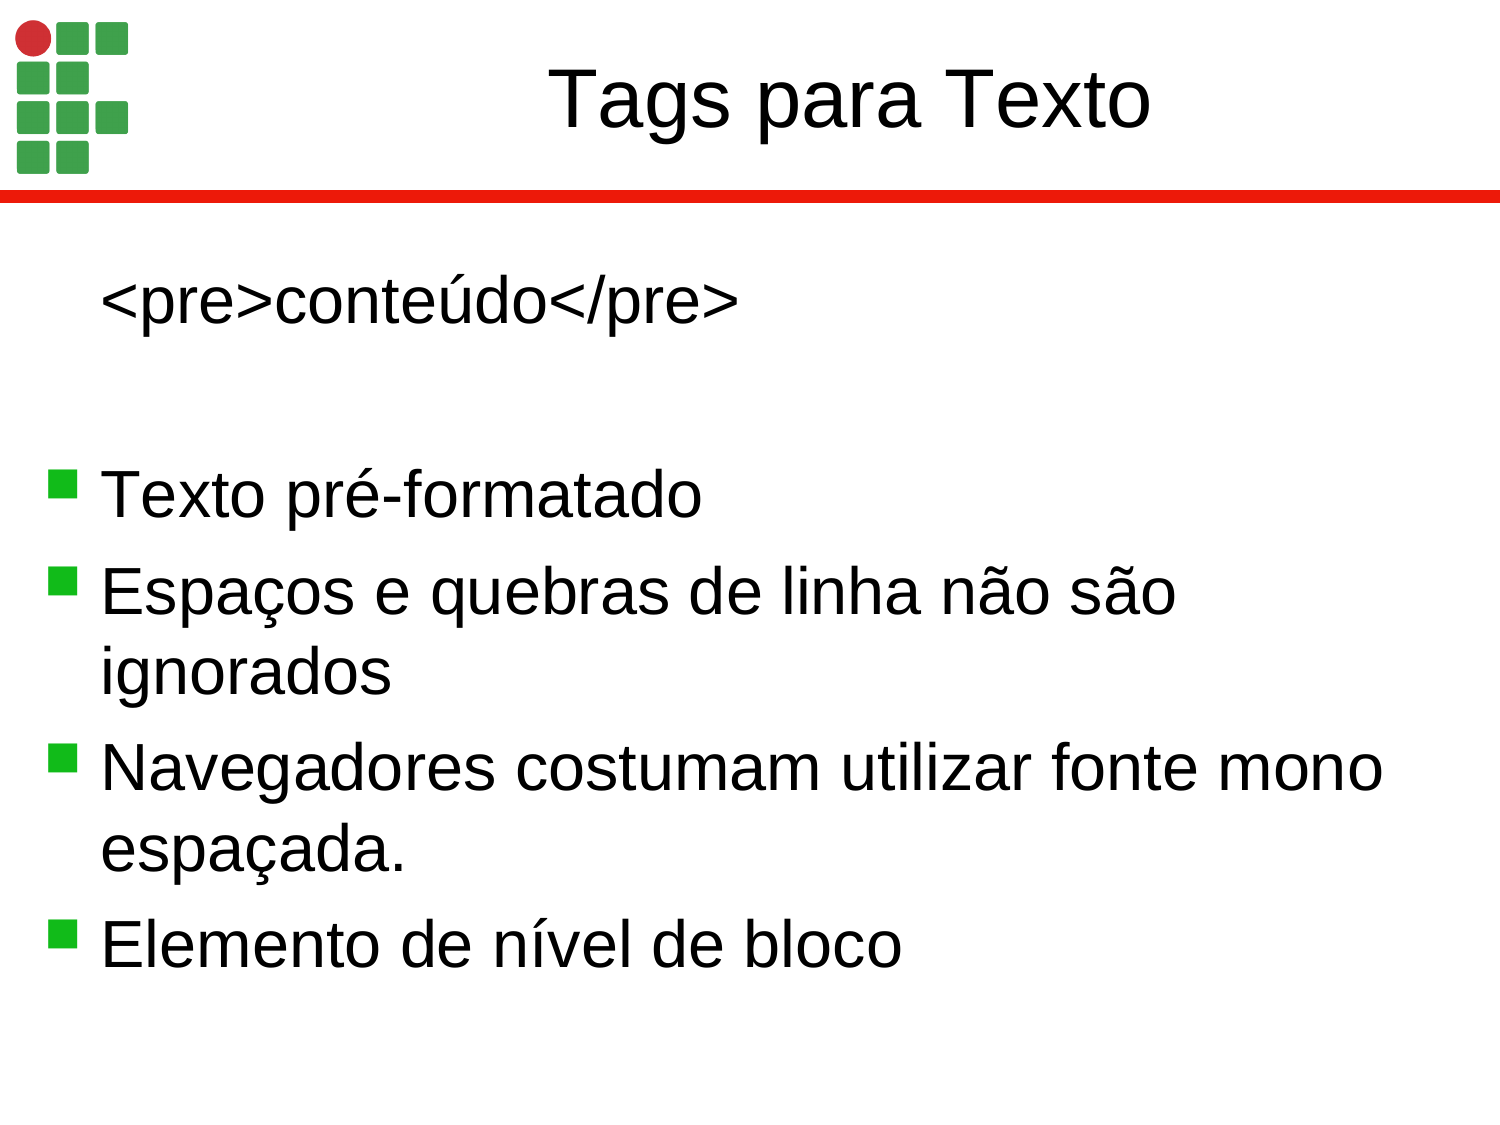

# Tags para Texto
<pre>conteúdo</pre>
Texto pré-formatado
Espaços e quebras de linha não são ignorados
Navegadores costumam utilizar fonte mono espaçada.
Elemento de nível de bloco